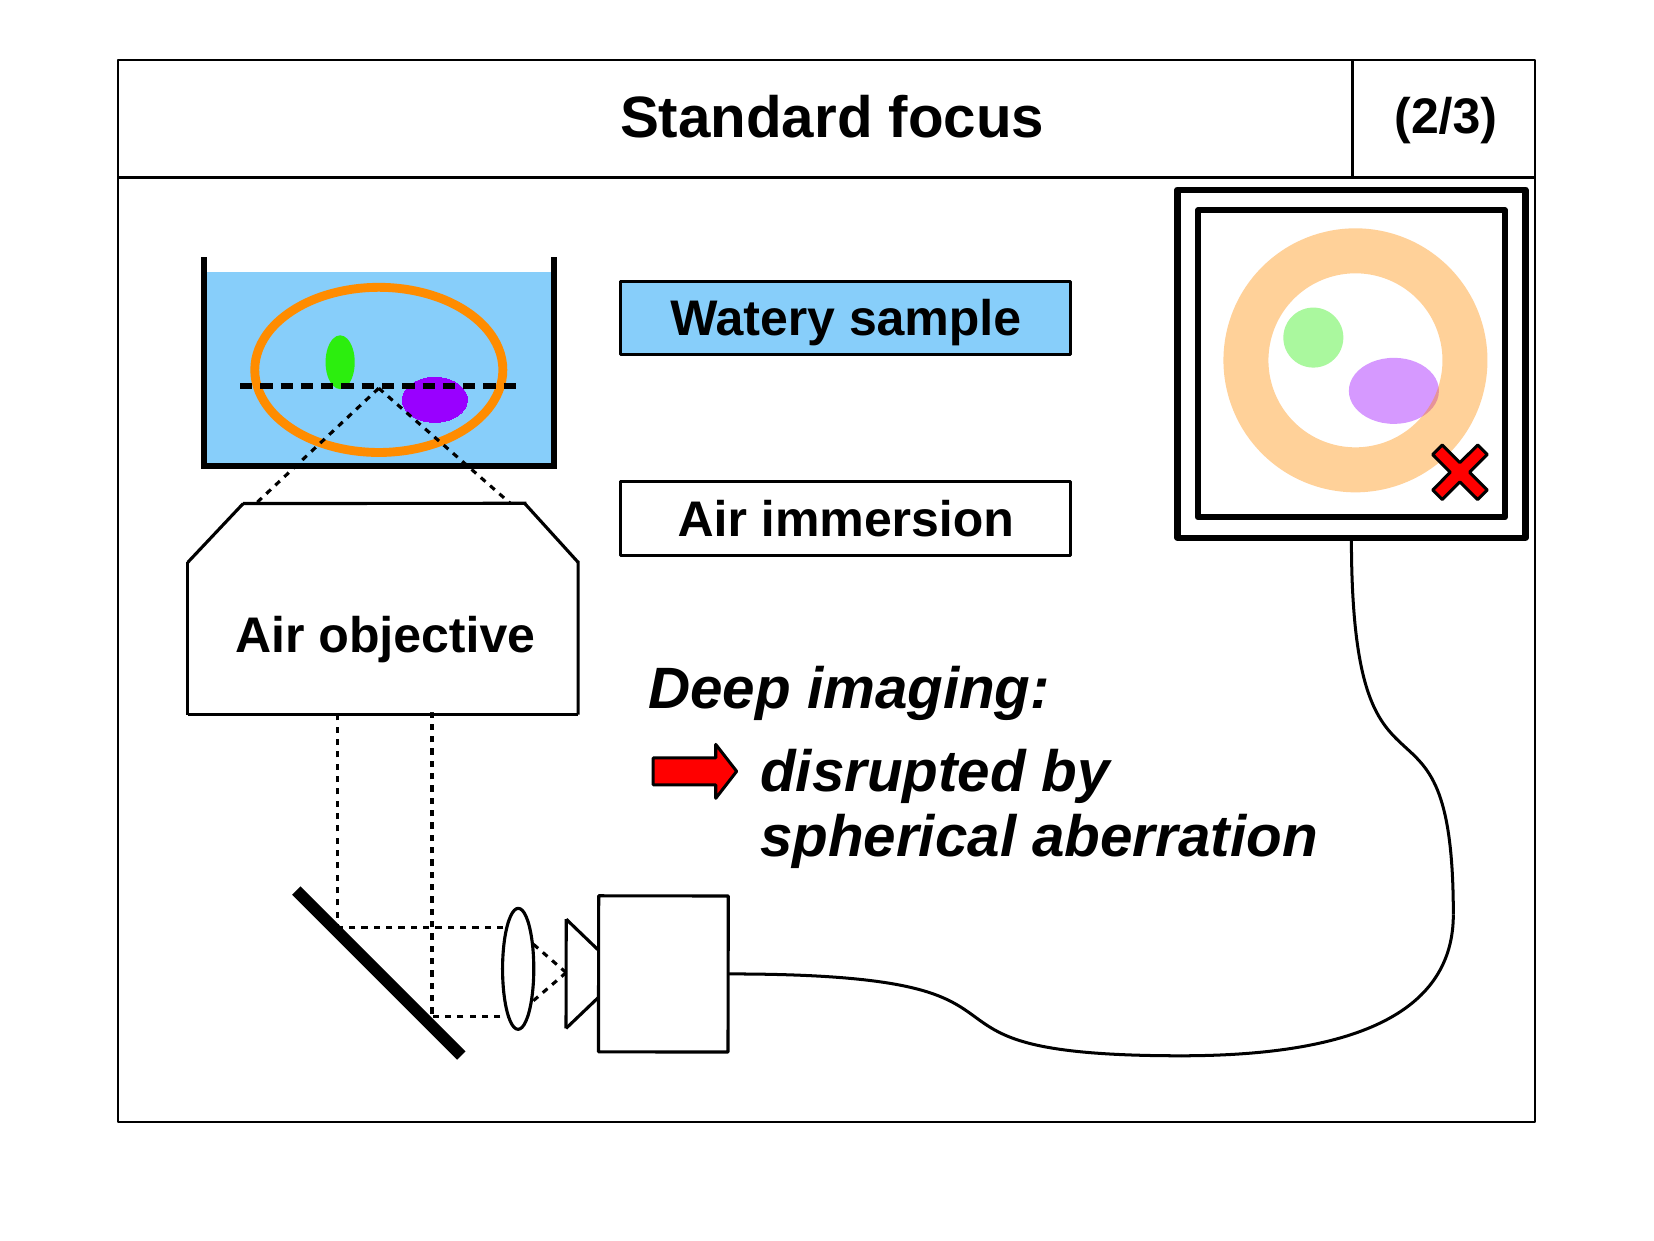

Standard focus
(2/3)
Watery sample
Air immersion
Air objective
Deep imaging:
disrupted by spherical aberration